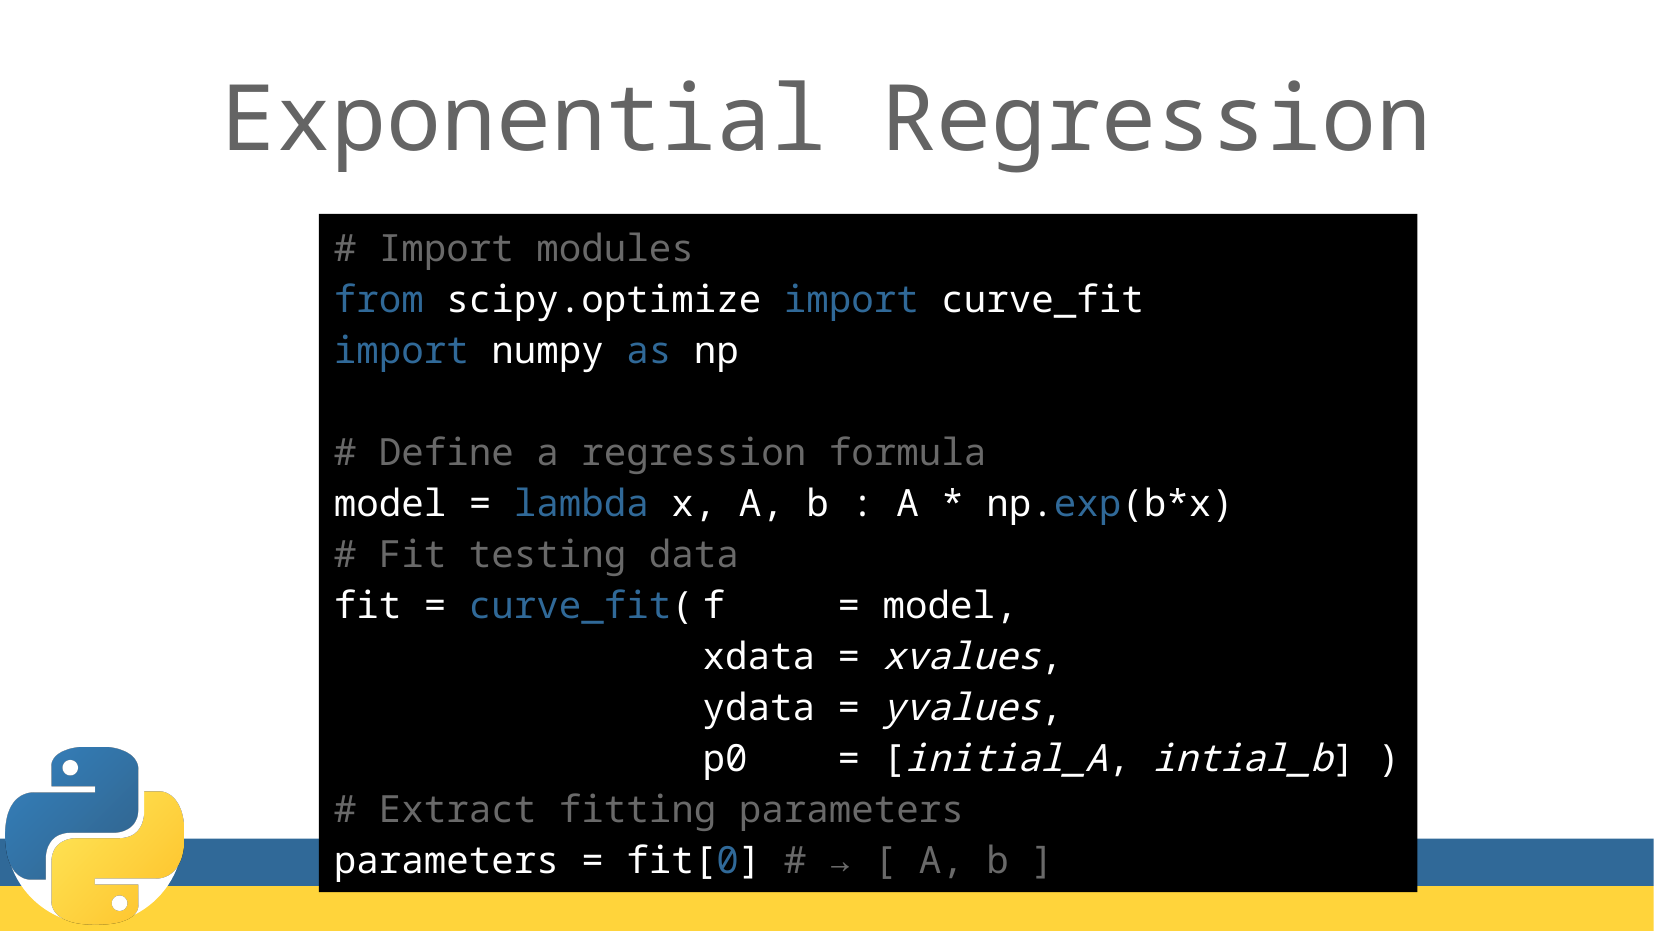

# Exponential Regression
# Import modules
from scipy.optimize import curve_fit
import numpy as np
# Define a regression formula
model = lambda x, A, b : A * np.exp(b*x)
# Fit testing data
fit = curve_fit(	f = model,
					xdata = xvalues,
					ydata = yvalues,
					p0 = [initial_A, intial_b] )
# Extract fitting parameters
parameters = fit[0] # → [ A, b ]